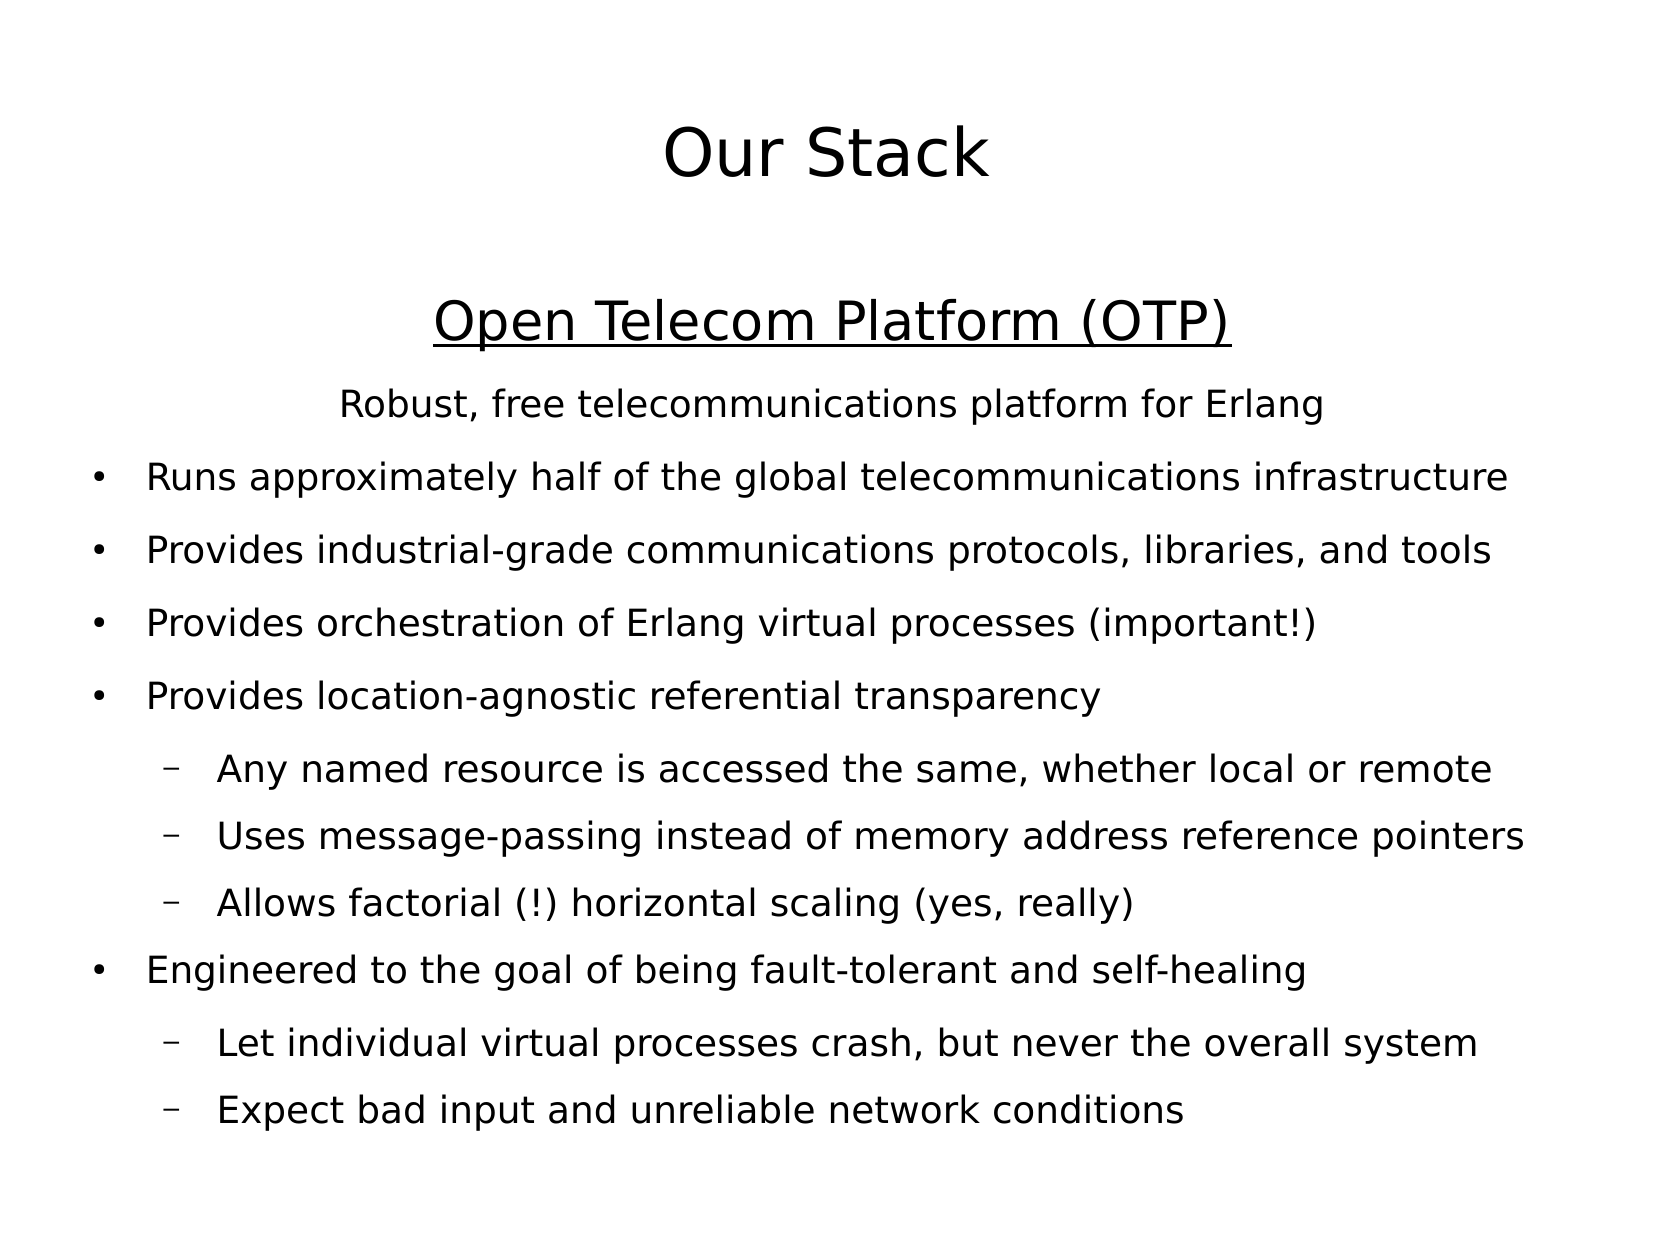

# Our Stack
Open Telecom Platform (OTP)
Robust, free telecommunications platform for Erlang
Runs approximately half of the global telecommunications infrastructure
Provides industrial-grade communications protocols, libraries, and tools
Provides orchestration of Erlang virtual processes (important!)
Provides location-agnostic referential transparency
Any named resource is accessed the same, whether local or remote
Uses message-passing instead of memory address reference pointers
Allows factorial (!) horizontal scaling (yes, really)
Engineered to the goal of being fault-tolerant and self-healing
Let individual virtual processes crash, but never the overall system
Expect bad input and unreliable network conditions